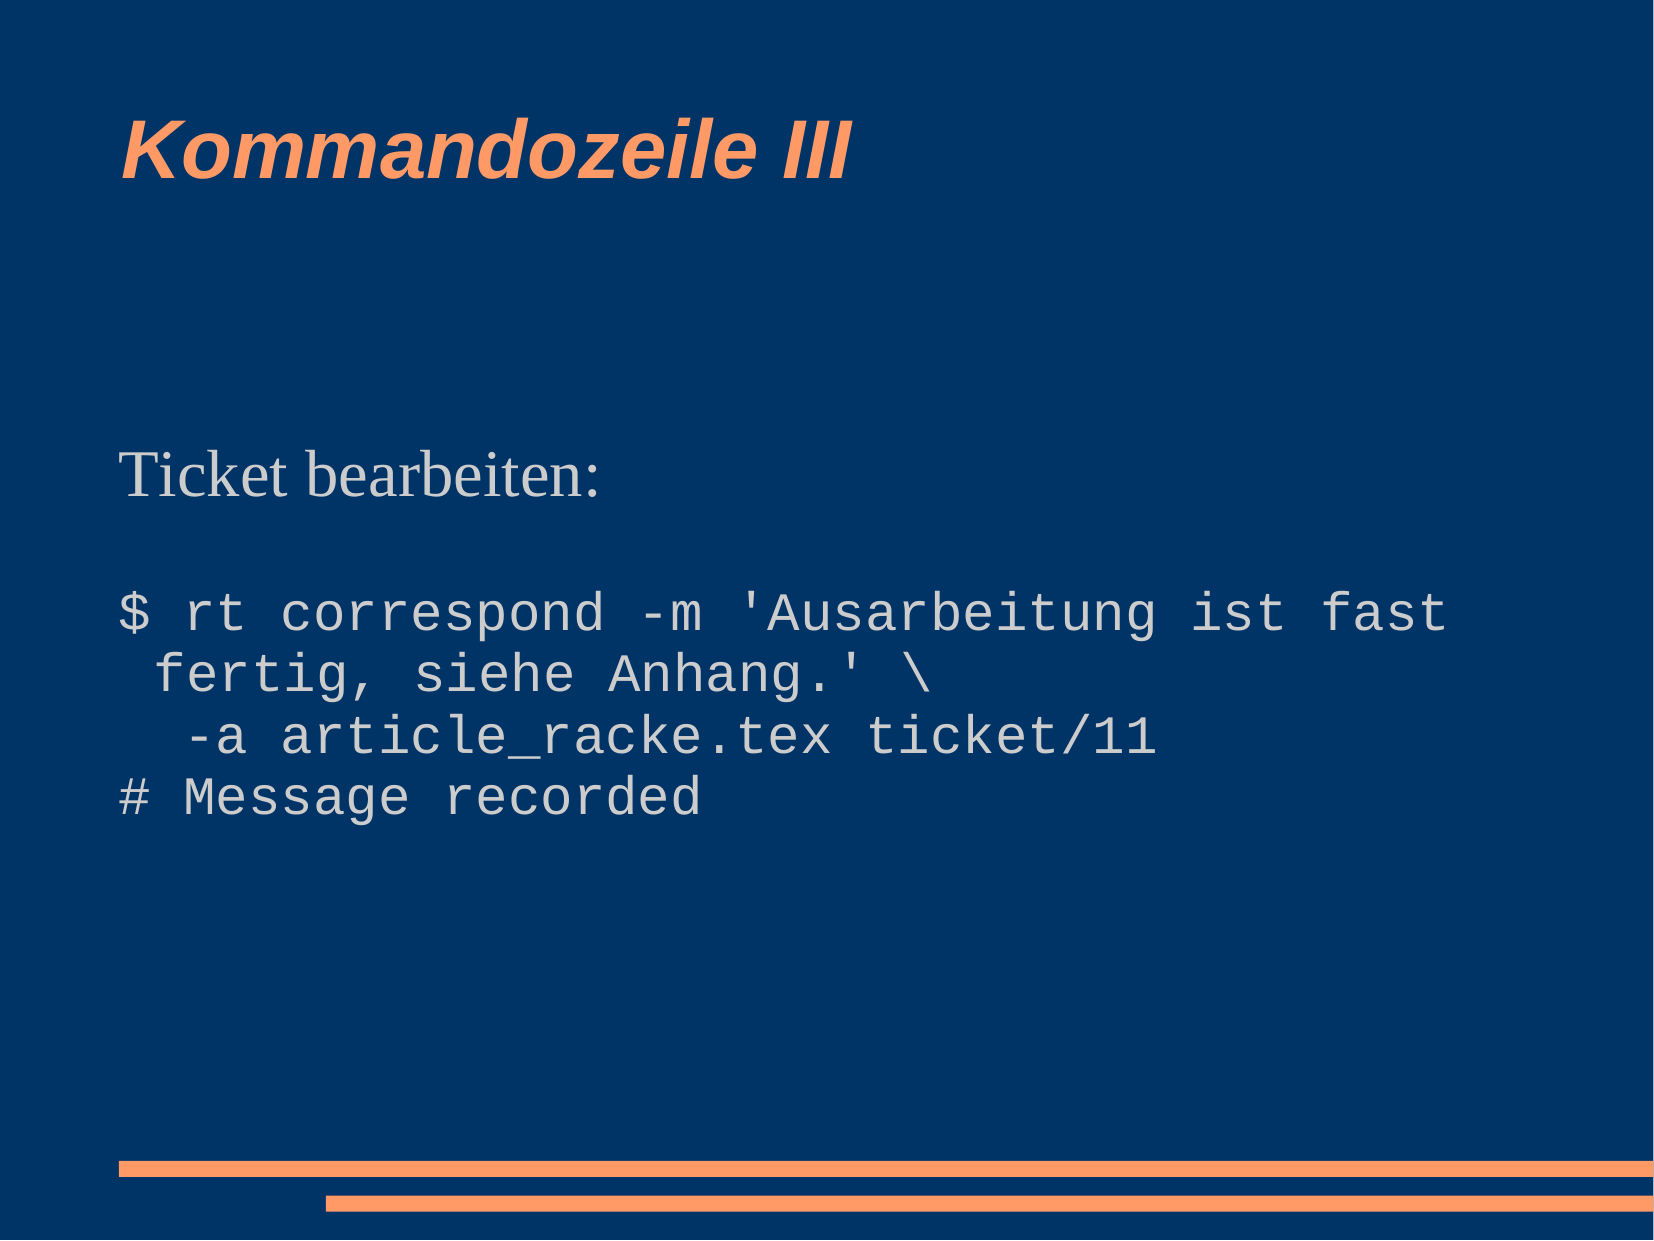

# Kommandozeile III
Ticket bearbeiten:
$ rt correspond -m 'Ausarbeitung ist fast fertig, siehe Anhang.' \
 -a article_racke.tex ticket/11
# Message recorded